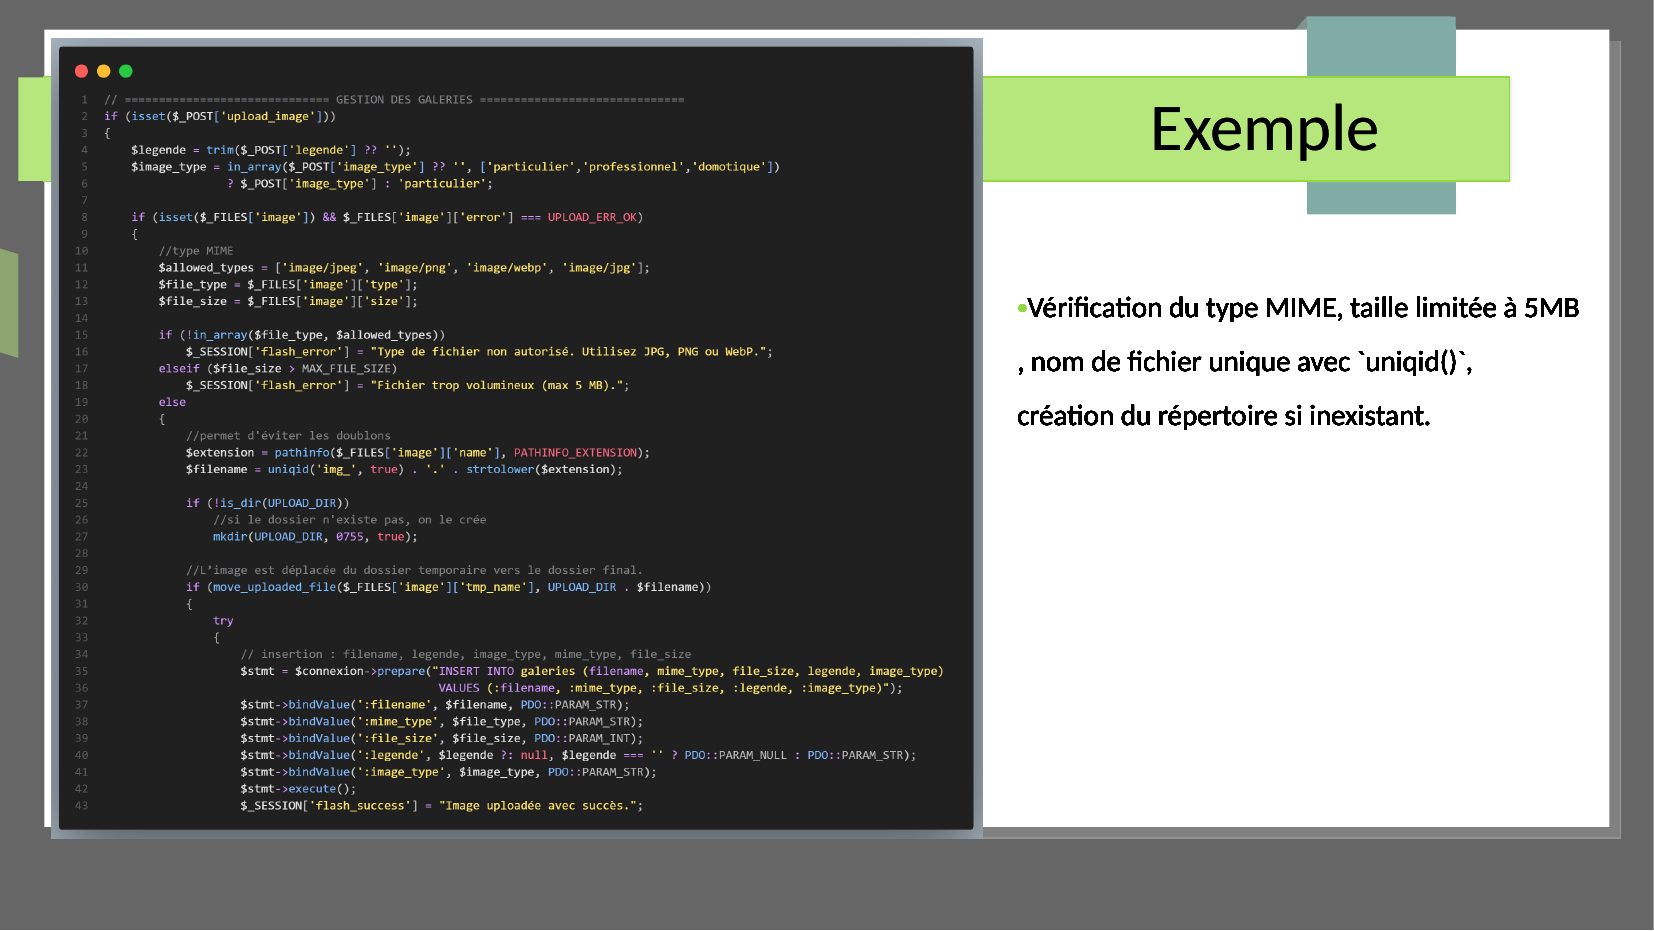

Exemple
Exemple
Vérification du type MIME, taille limitée à 5MB
, nom de fichier unique avec `uniqid()`,
création du répertoire si inexistant.
Vérification du type MIME, taille limitée à 5MB
, nom de fichier unique avec `uniqid()`,
création du répertoire si inexistant.
Vérification du type MIME, taille limitée à 5MB
, nom de fichier unique avec `uniqid()`,
création du répertoire si inexistant.
Vérification du type MIME, taille limitée à 5MB
, nom de fichier unique avec `uniqid()`,
création du répertoire si inexistant.
Vérification du type MIME, taille limitée à 5MB
, nom de fichier unique avec `uniqid()`,
création du répertoire si inexistant.
Vérification du type MIME, taille limitée à 5MB
, nom de fichier unique avec `uniqid()`,
création du répertoire si inexistant.
Vérification du type MIME, taille limitée à 5MB
, nom de fichier unique avec `uniqid()`,
création du répertoire si inexistant.
Vérification du type MIME, taille limitée à 5MB
, nom de fichier unique avec `uniqid()`,
création du répertoire si inexistant.
Vérification du type MIME, taille limitée à 5MB
, nom de fichier unique avec `uniqid()`,
création du répertoire si inexistant.
Vérification du type MIME, taille limitée à 5MB
, nom de fichier unique avec `uniqid()`,
création du répertoire si inexistant.
Vérification du type MIME, taille limitée à 5MB
, nom de fichier unique avec `uniqid()`,
création du répertoire si inexistant.
Vérification du type MIME, taille limitée à 5MB
, nom de fichier unique avec `uniqid()`,
création du répertoire si inexistant.
Vérification du type MIME, taille limitée à 5MB
, nom de fichier unique avec `uniqid()`,
création du répertoire si inexistant.
Vérification du type MIME, taille limitée à 5MB
, nom de fichier unique avec `uniqid()`,
création du répertoire si inexistant.
Vérification du type MIME, taille limitée à 5MB
, nom de fichier unique avec `uniqid()`,
création du répertoire si inexistant.
Vérification du type MIME, taille limitée à 5MB
, nom de fichier unique avec `uniqid()`,
création du répertoire si inexistant.